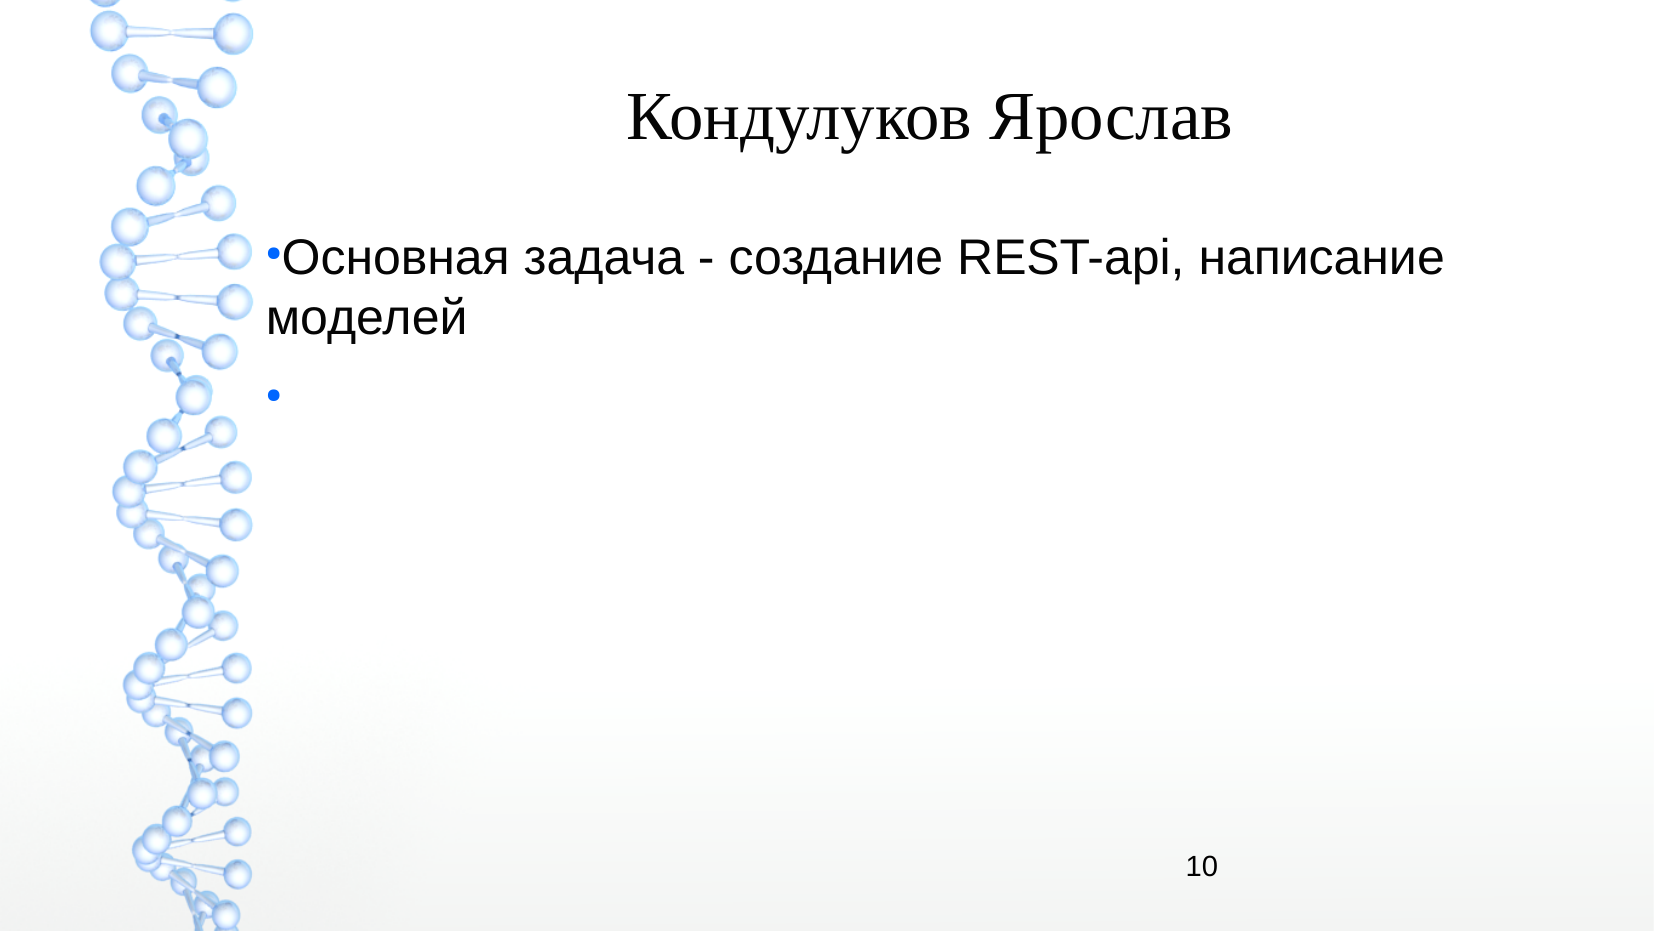

# Кондулуков Ярослав
Основная задача - создание REST-api, написание моделей